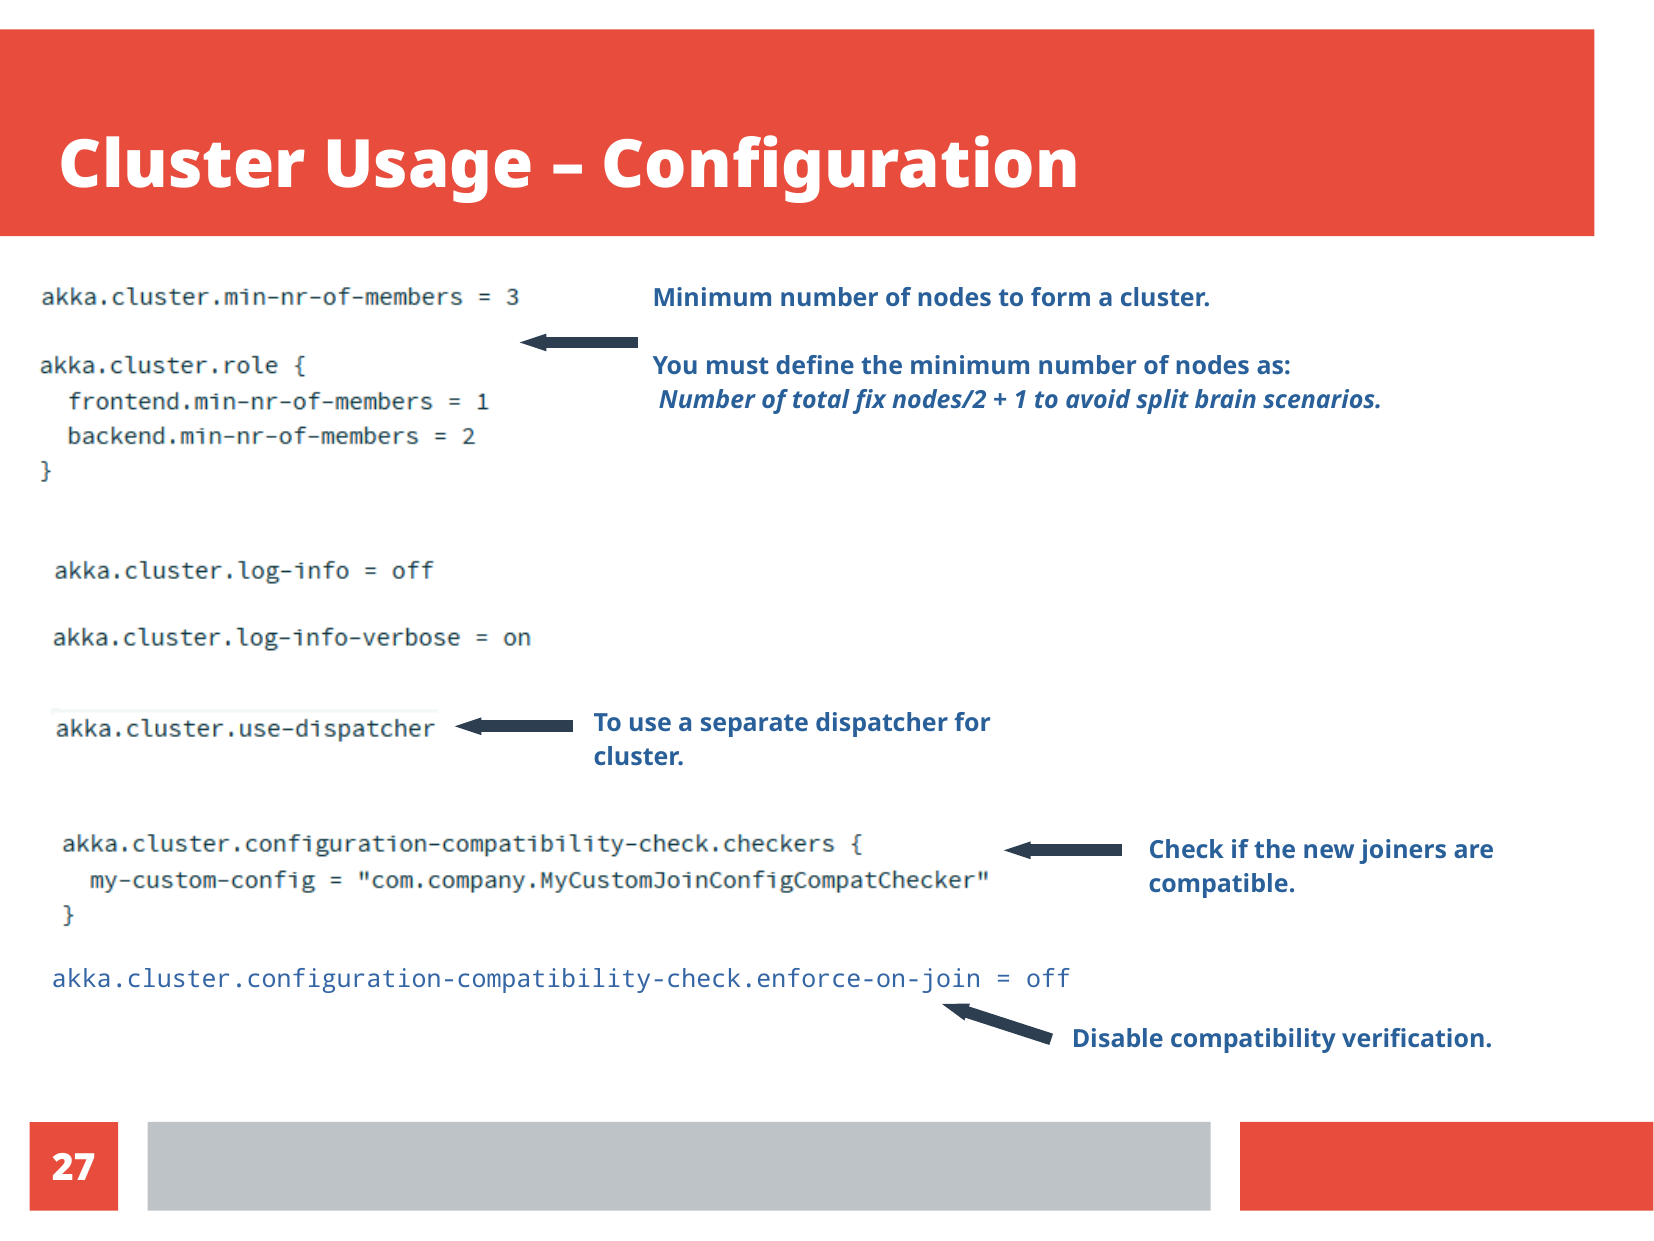

# Cluster Usage – Configuration
Minimum number of nodes to form a cluster.
You must define the minimum number of nodes as:
 Number of total fix nodes/2 + 1 to avoid split brain scenarios.
To use a separate dispatcher for cluster.
Check if the new joiners are compatible.
akka.cluster.configuration-compatibility-check.enforce-on-join = off
Disable compatibility verification.
27